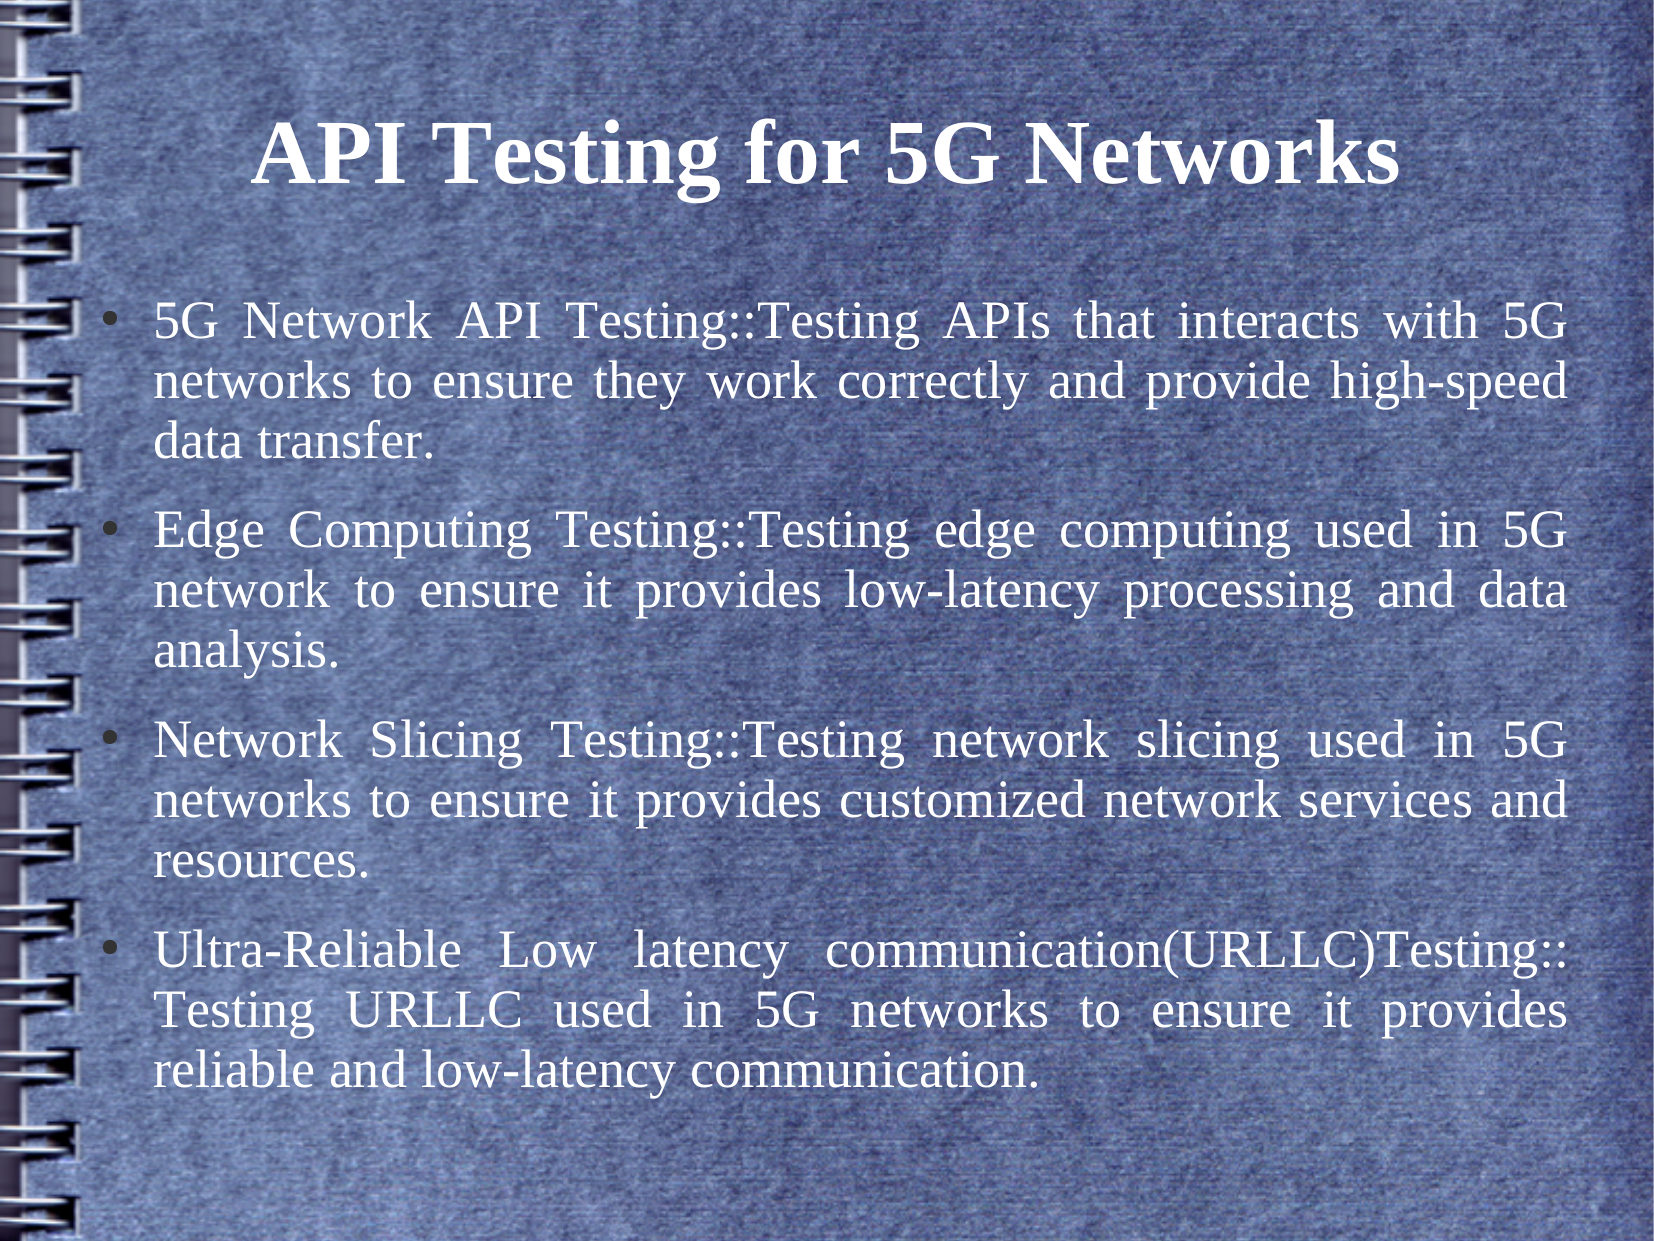

# API Testing for 5G Networks
5G Network API Testing::Testing APIs that interacts with 5G networks to ensure they work correctly and provide high-speed data transfer.
Edge Computing Testing::Testing edge computing used in 5G network to ensure it provides low-latency processing and data analysis.
Network Slicing Testing::Testing network slicing used in 5G networks to ensure it provides customized network services and resources.
Ultra-Reliable Low latency communication(URLLC)Testing:: Testing URLLC used in 5G networks to ensure it provides reliable and low-latency communication.